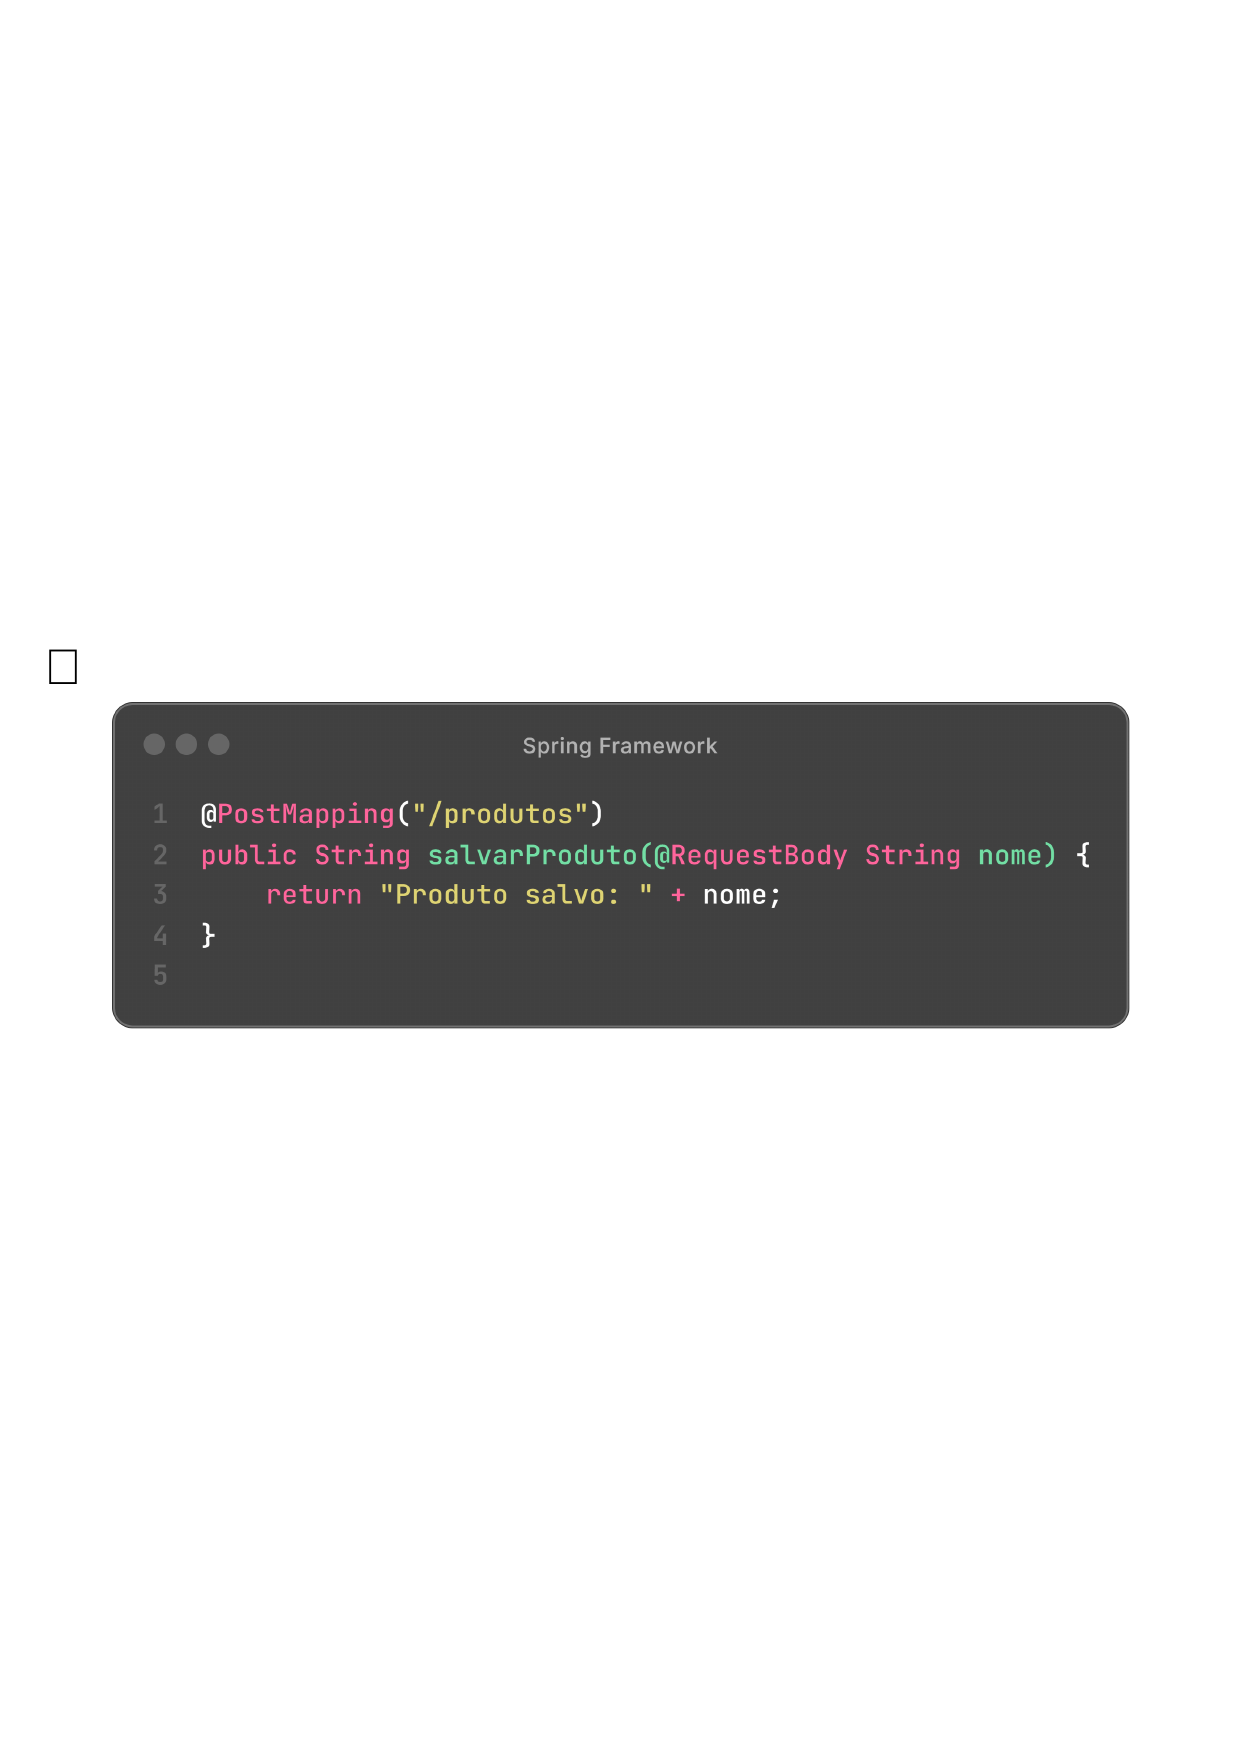

Criação Facilitada de Endpoints REST
Spring simplifica o mapeamento de URLs para métodos Java, usando anotações como @GetMapping, @PostMapping, etc.
📌 Exemplo POST: